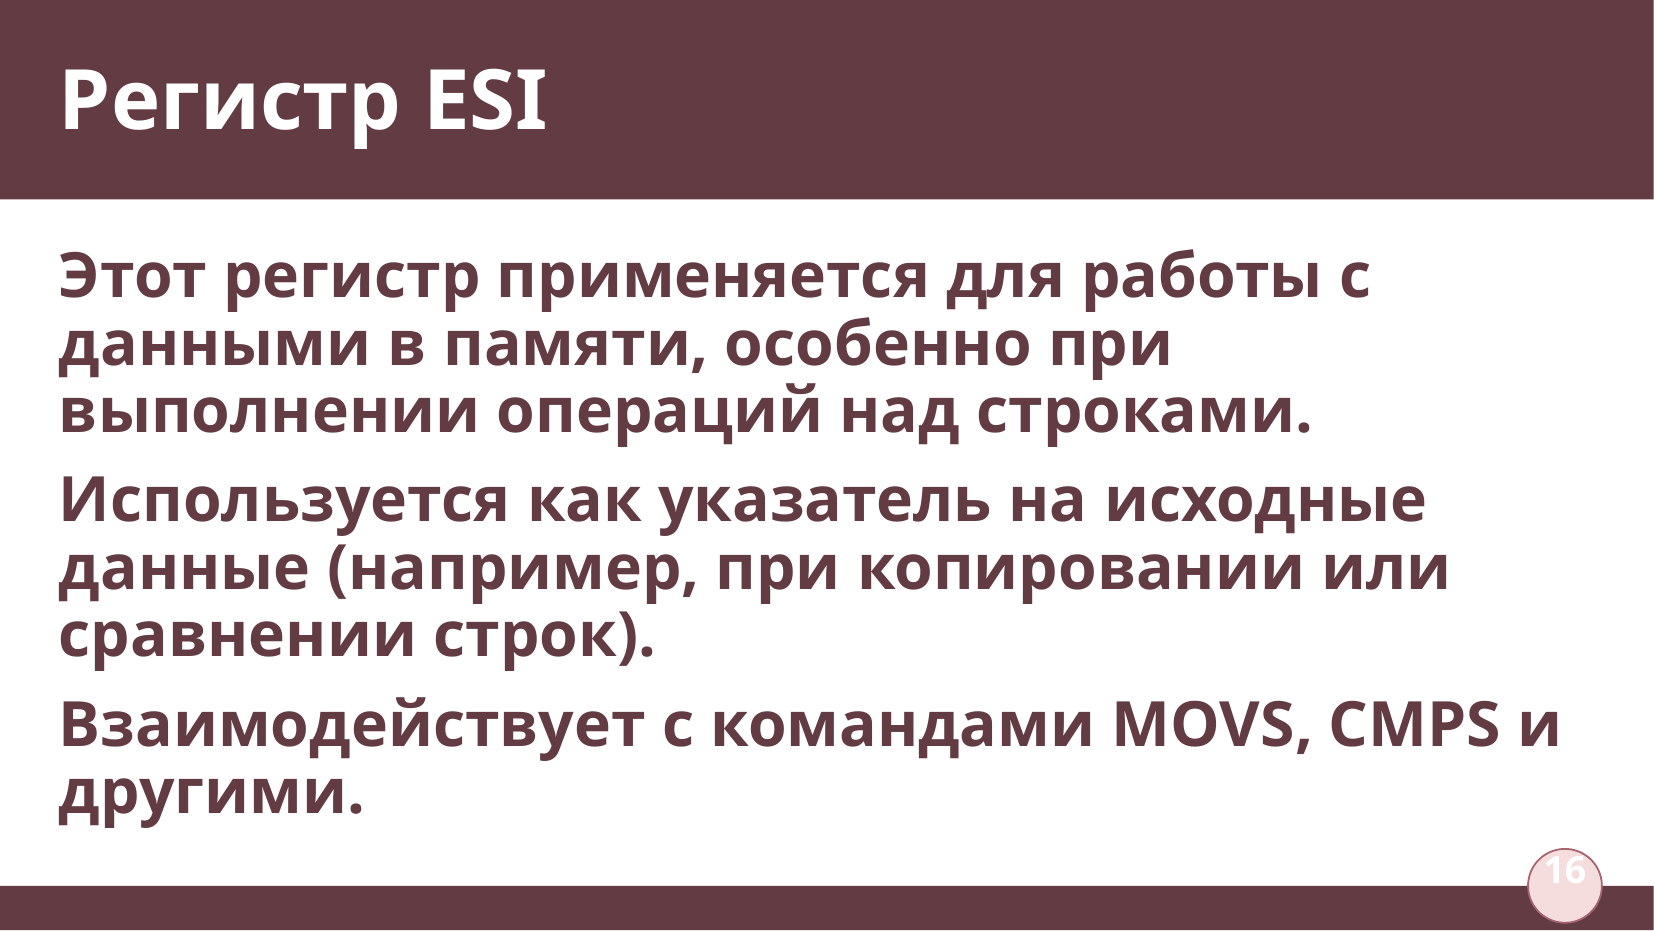

# Регистр ESI
Этот регистр применяется для работы с данными в памяти, особенно при выполнении операций над строками.
Используется как указатель на исходные данные (например, при копировании или сравнении строк).
Взаимодействует с командами MOVS, CMPS и другими.